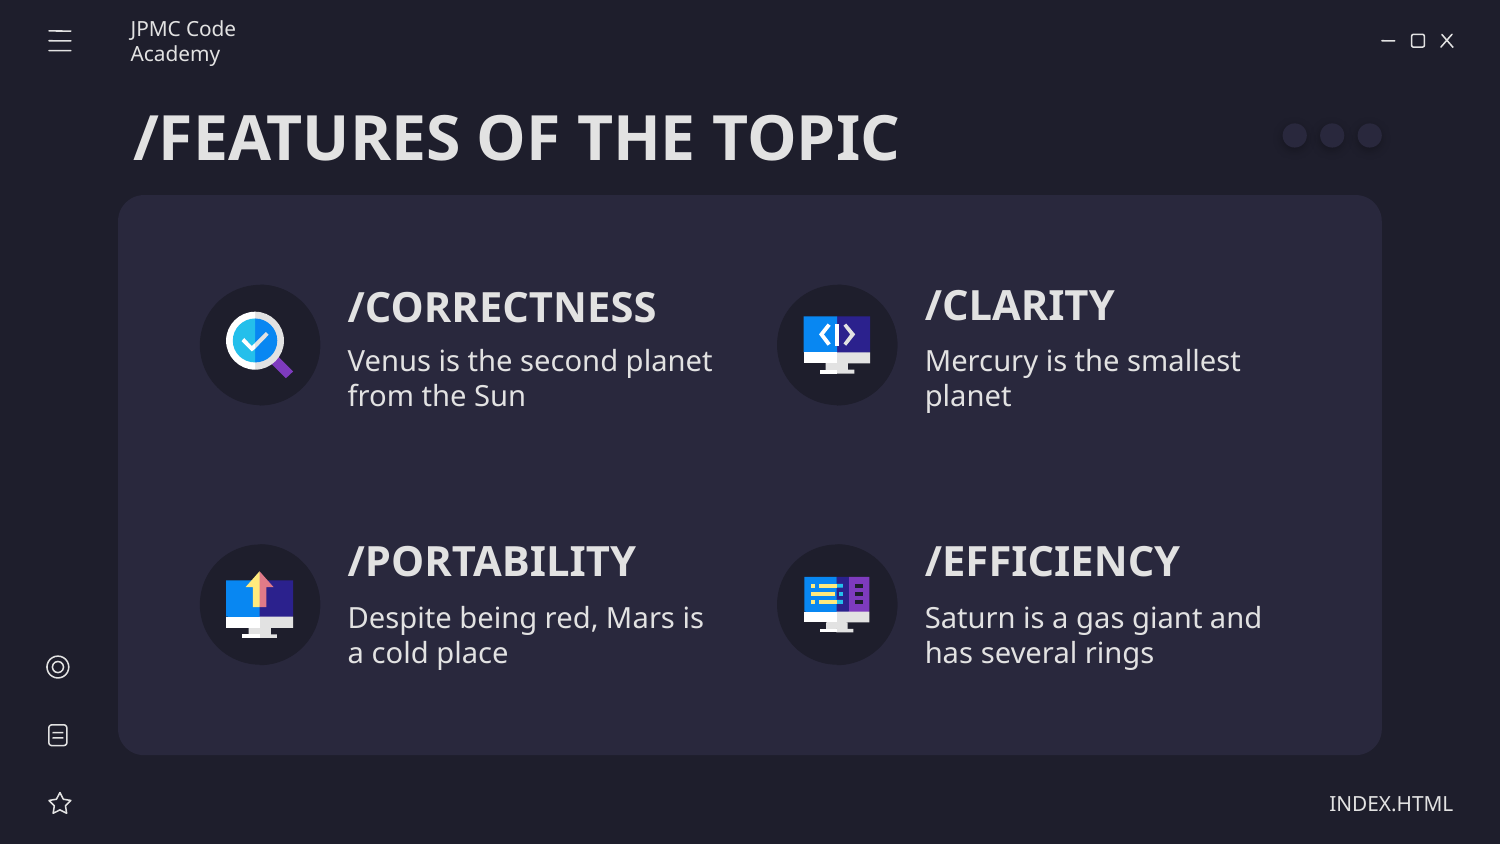

# JPMC Code Academy
/FEATURES OF THE TOPIC
/CLARITY
/CORRECTNESS
Venus is the second planet from the Sun
Mercury is the smallest planet
/PORTABILITY
/EFFICIENCY
Despite being red, Mars is a cold place
Saturn is a gas giant and has several rings
INDEX.HTML